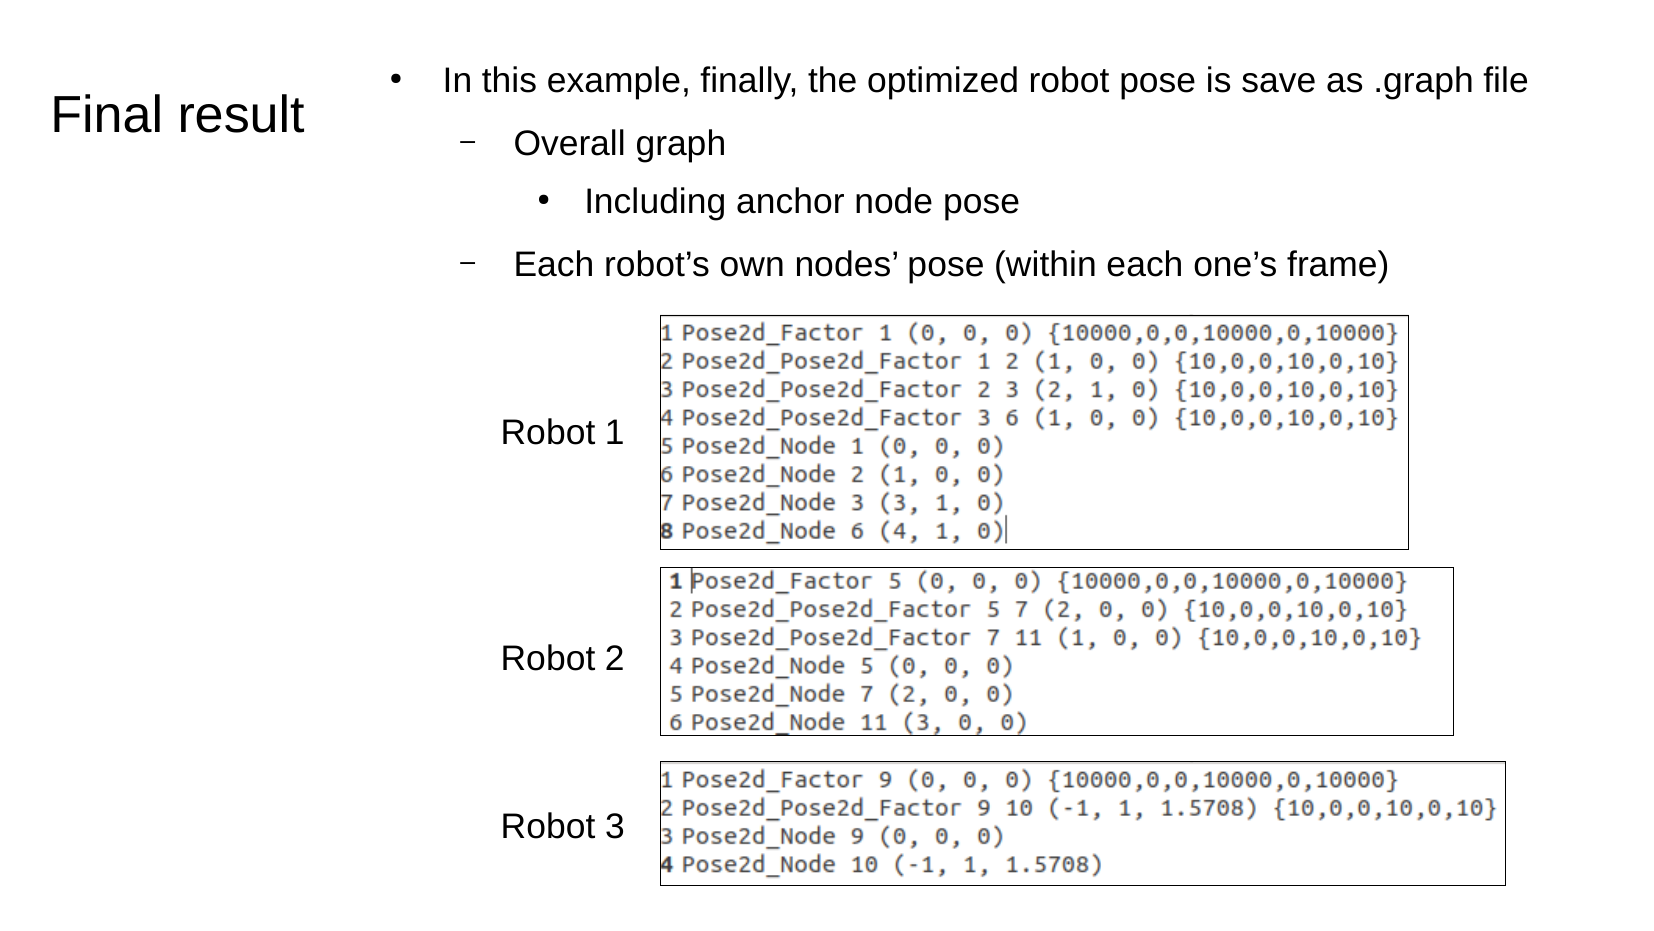

# Final result
In this example, finally, the optimized robot pose is save as .graph file
Overall graph
Including anchor node pose
Each robot’s own nodes’ pose (within each one’s frame)
Robot 1
Robot 2
Robot 3